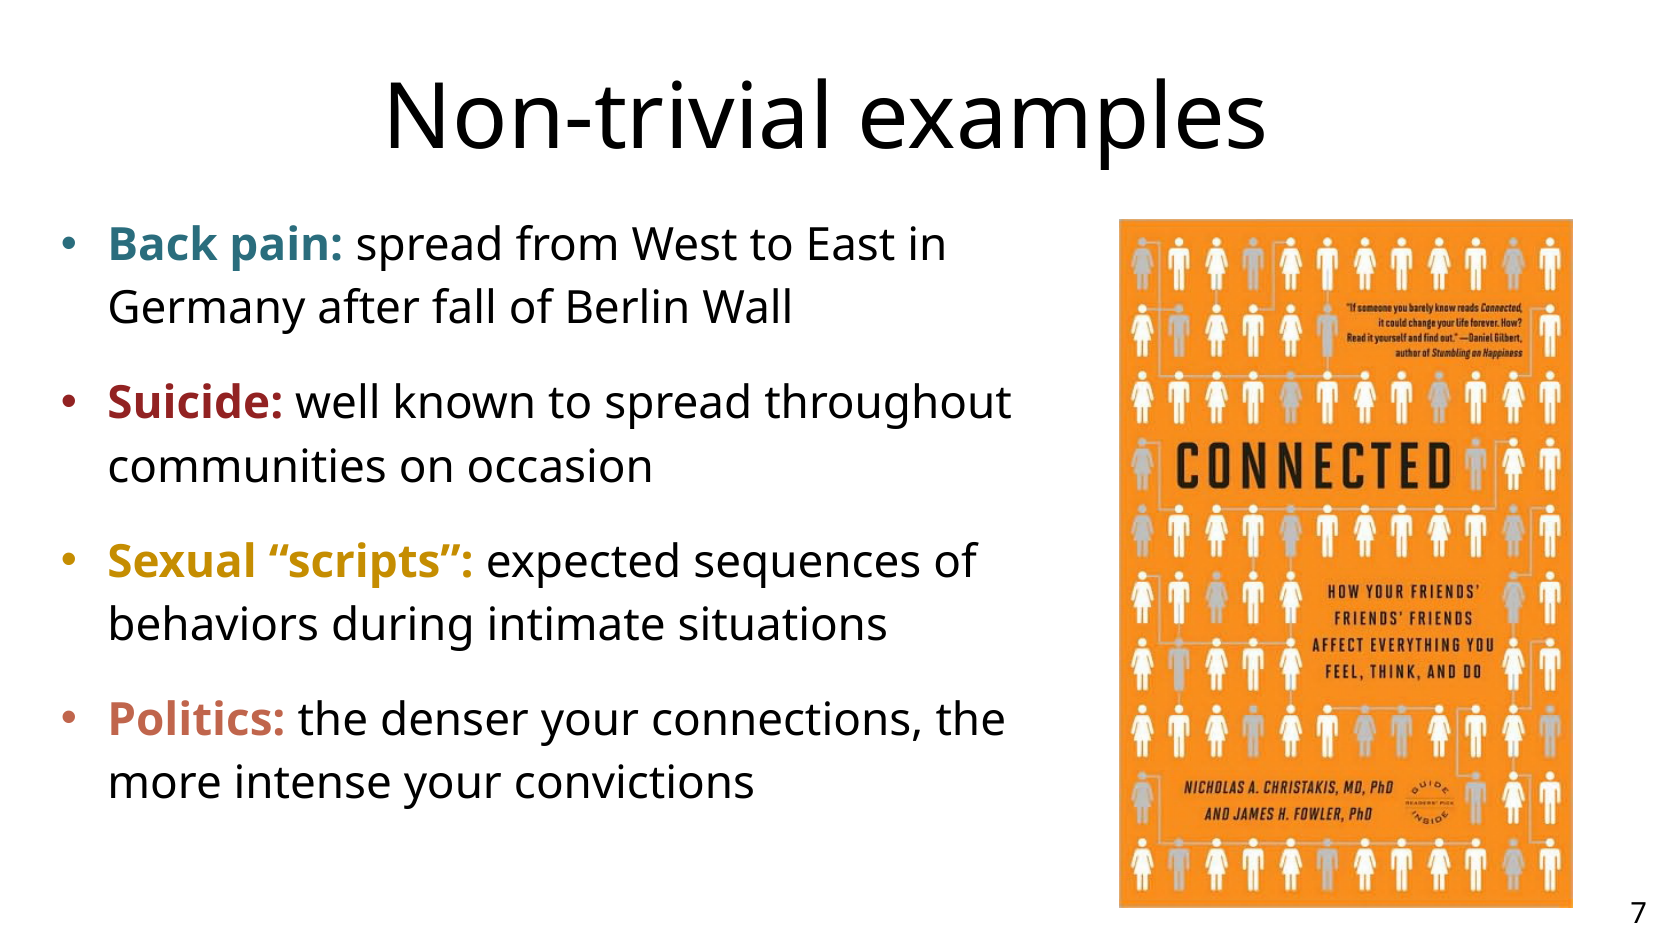

# Non-trivial examples
Back pain: spread from West to East in Germany after fall of Berlin Wall
Suicide: well known to spread throughout communities on occasion
Sexual “scripts”: expected sequences of behaviors during intimate situations
Politics: the denser your connections, the more intense your convictions
7